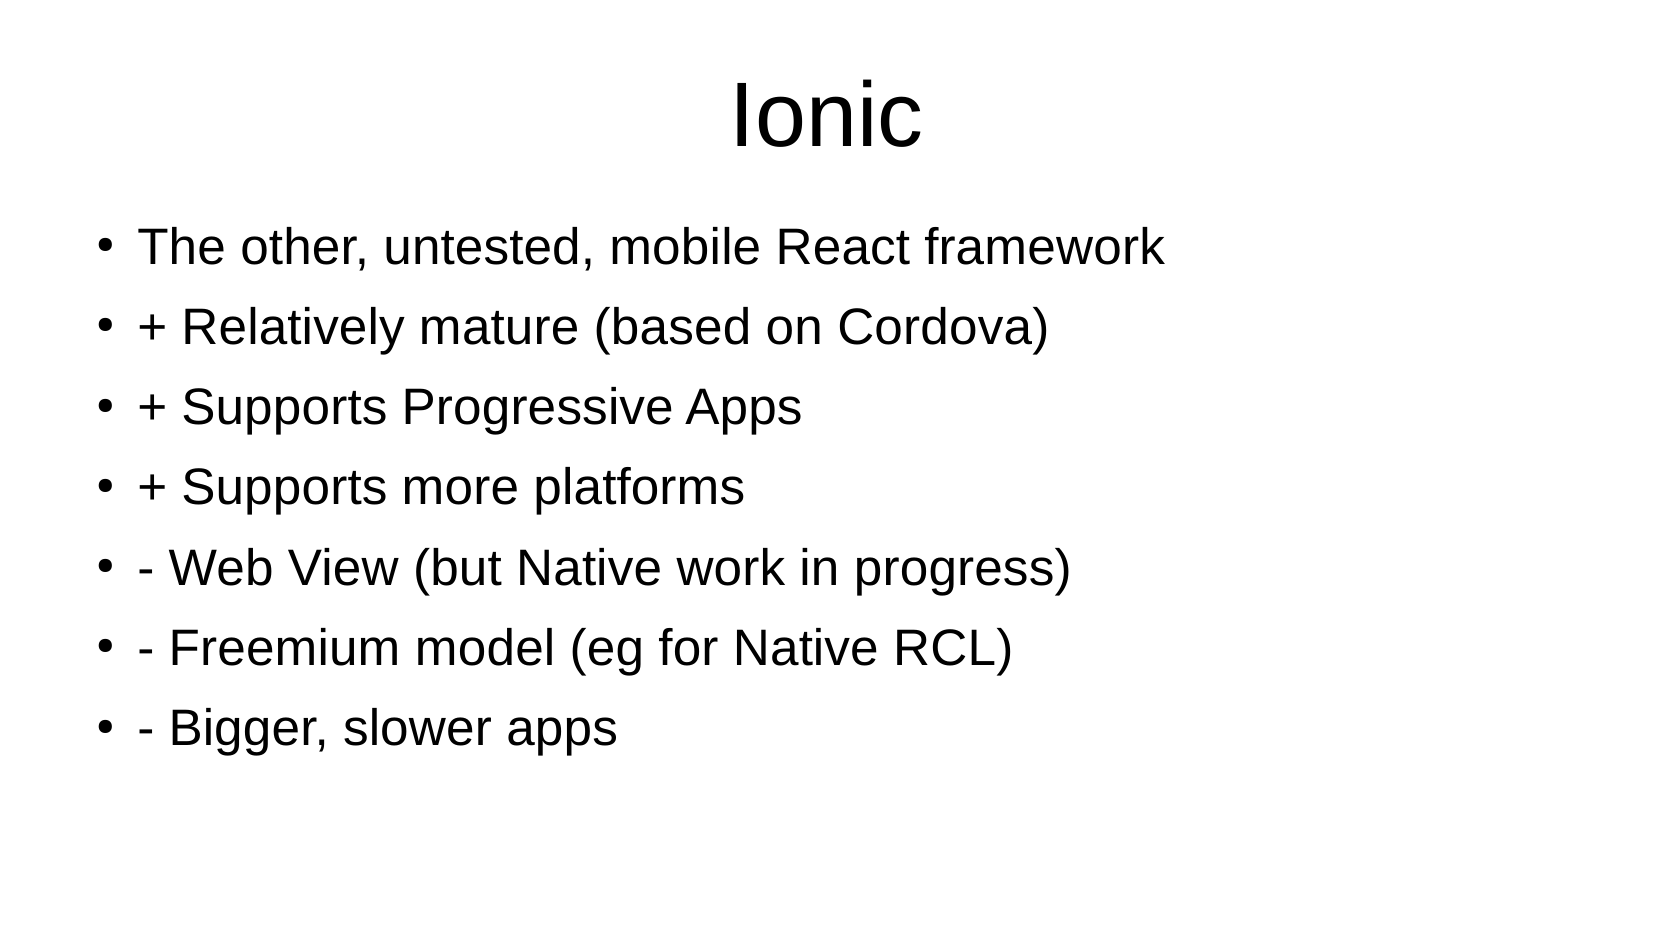

# Ionic
The other, untested, mobile React framework
+ Relatively mature (based on Cordova)
+ Supports Progressive Apps
+ Supports more platforms
- Web View (but Native work in progress)
- Freemium model (eg for Native RCL)
- Bigger, slower apps